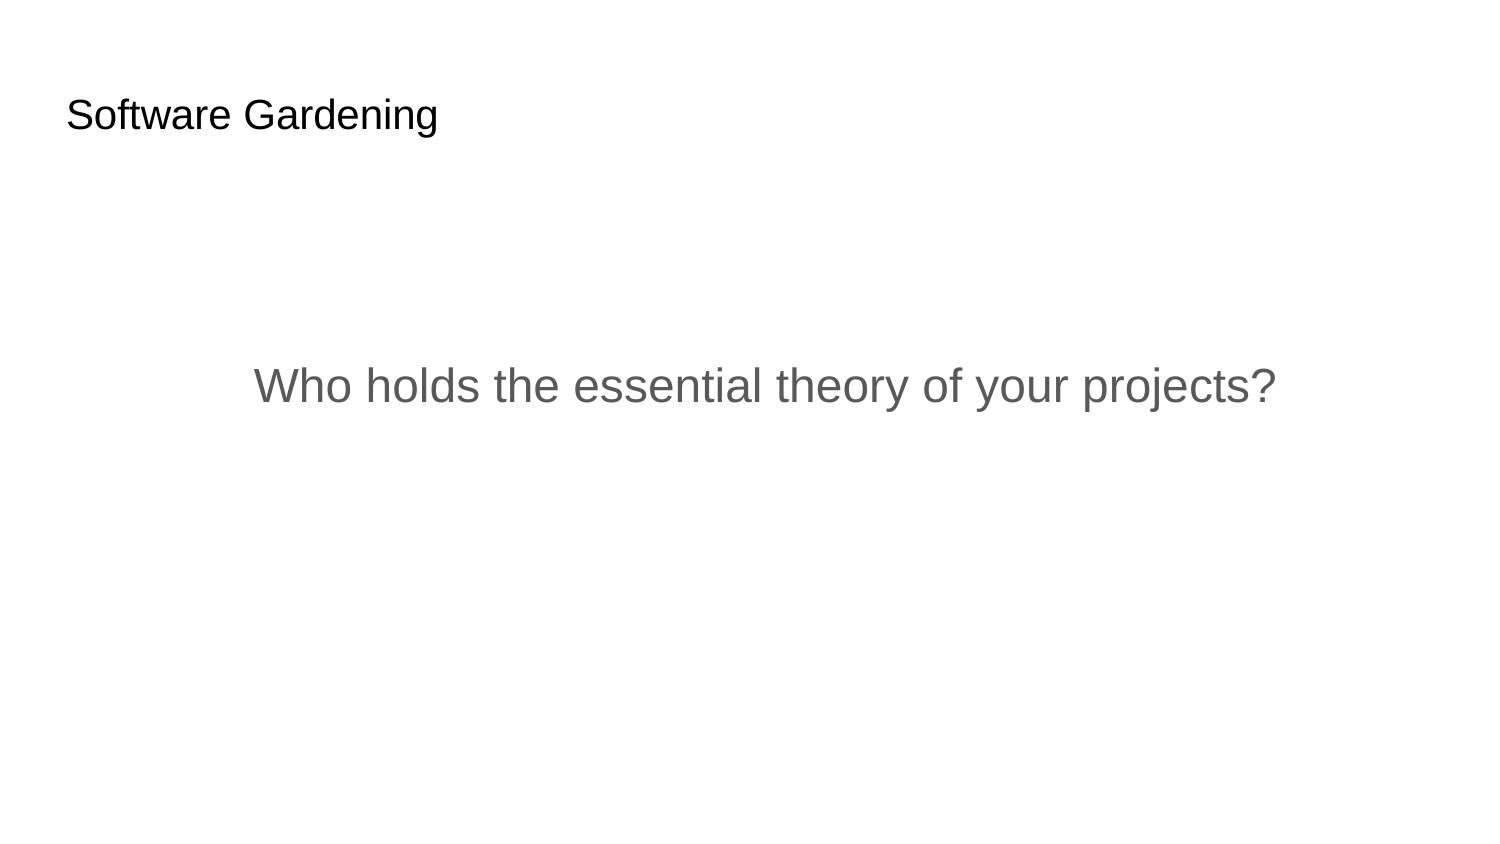

Software Gardening
Who holds the essential theory of your projects?